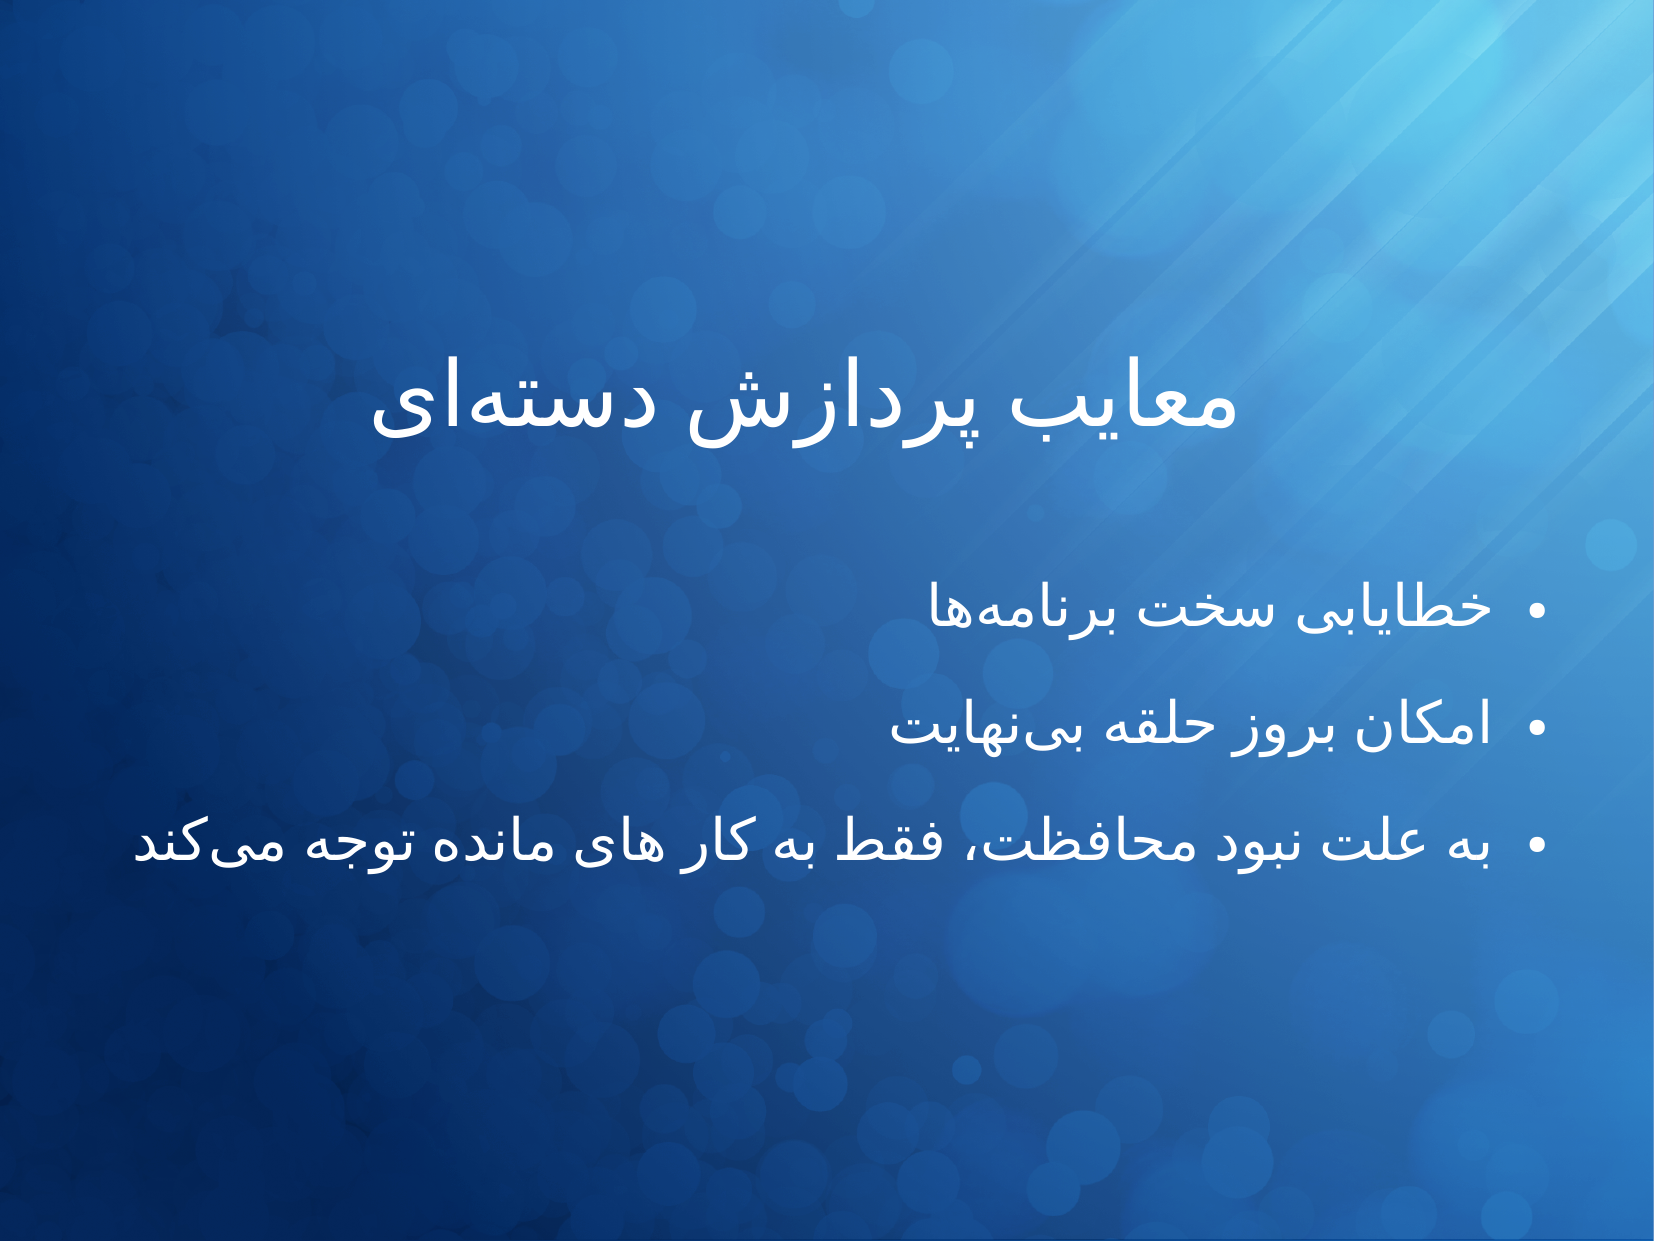

# معایب پردازش دسته‌ای
خطایابی سخت برنامه‌ها
امکان بروز حلقه بی‌نهایت
به علت نبود محافظت، فقط به کار های مانده توجه می‌کند